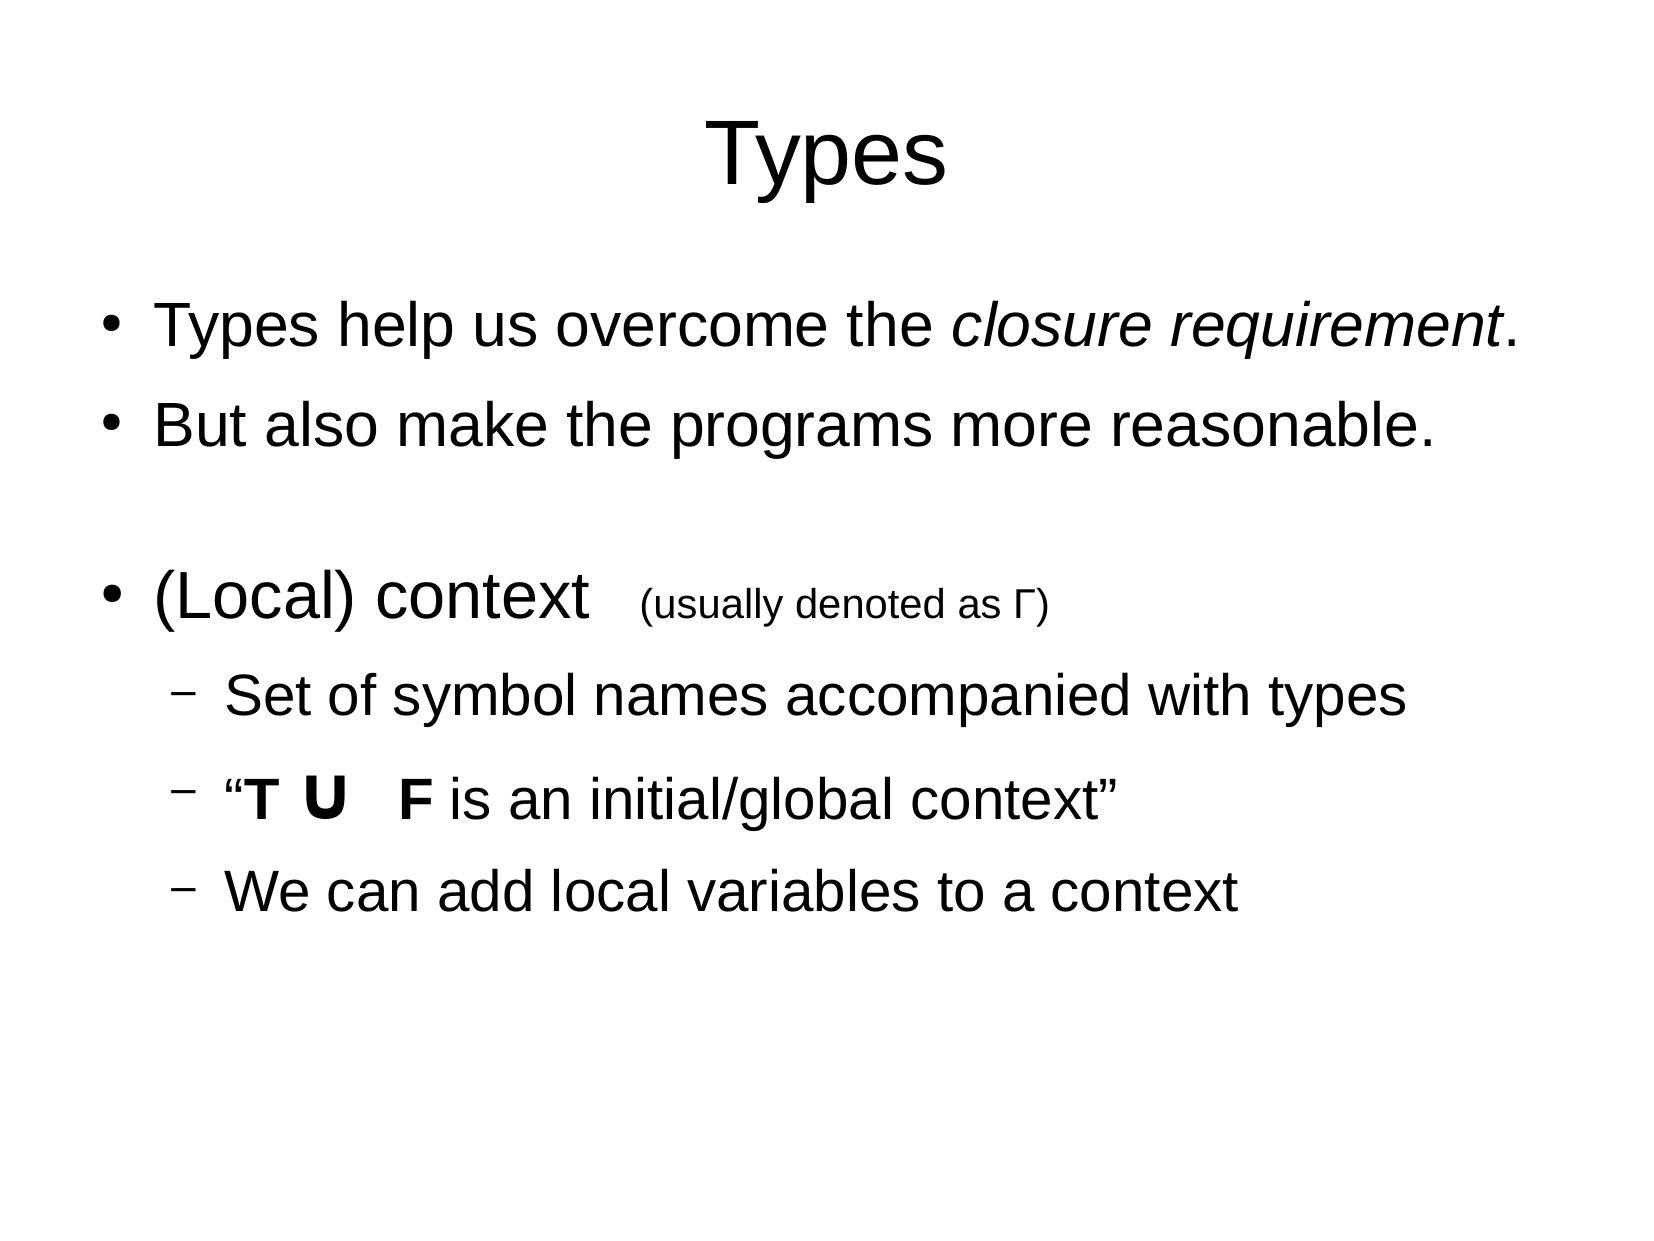

# Types
Types help us overcome the closure requirement.
But also make the programs more reasonable.
(Local) context (usually denoted as Γ)
Set of symbol names accompanied with types
“T ∪ F is an initial/global context”
We can add local variables to a context